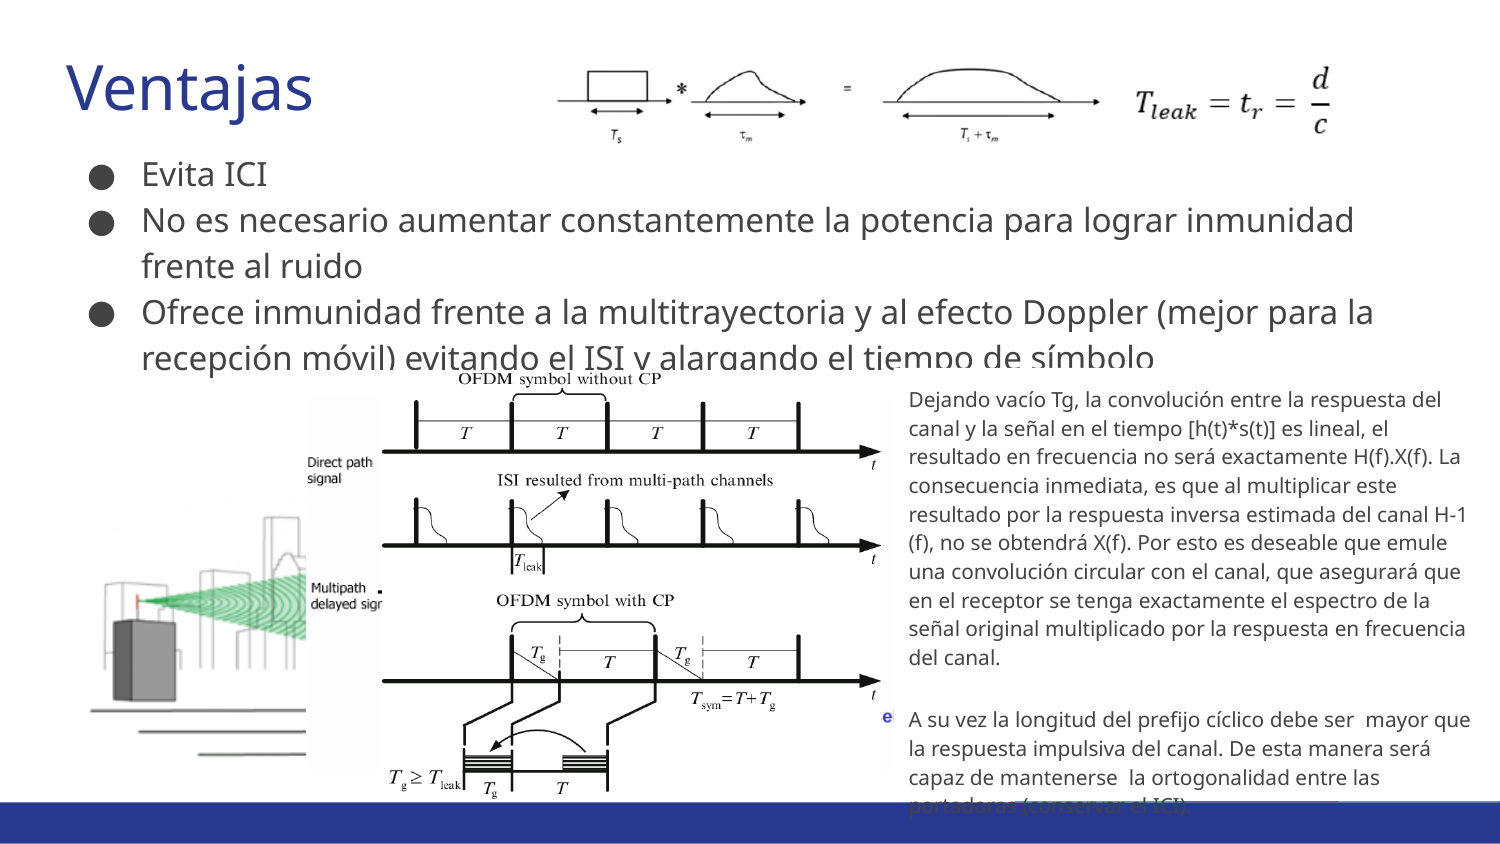

# Ventajas
Evita ICI
No es necesario aumentar constantemente la potencia para lograr inmunidad frente al ruido
Ofrece inmunidad frente a la multitrayectoria y al efecto Doppler (mejor para la recepción móvil) evitando el ISI y alargando el tiempo de símbolo
Dejando vacío Tg, la convolución entre la respuesta del canal y la señal en el tiempo [h(t)*s(t)] es lineal, el resultado en frecuencia no será exactamente H(f).X(f). La consecuencia inmediata, es que al multiplicar este resultado por la respuesta inversa estimada del canal H-1 (f), no se obtendrá X(f). Por esto es deseable que emule una convolución circular con el canal, que asegurará que en el receptor se tenga exactamente el espectro de la señal original multiplicado por la respuesta en frecuencia del canal.
A su vez la longitud del prefijo cíclico debe ser mayor que la respuesta impulsiva del canal. De esta manera será capaz de mantenerse la ortogonalidad entre las portadoras (conservar el ICI).